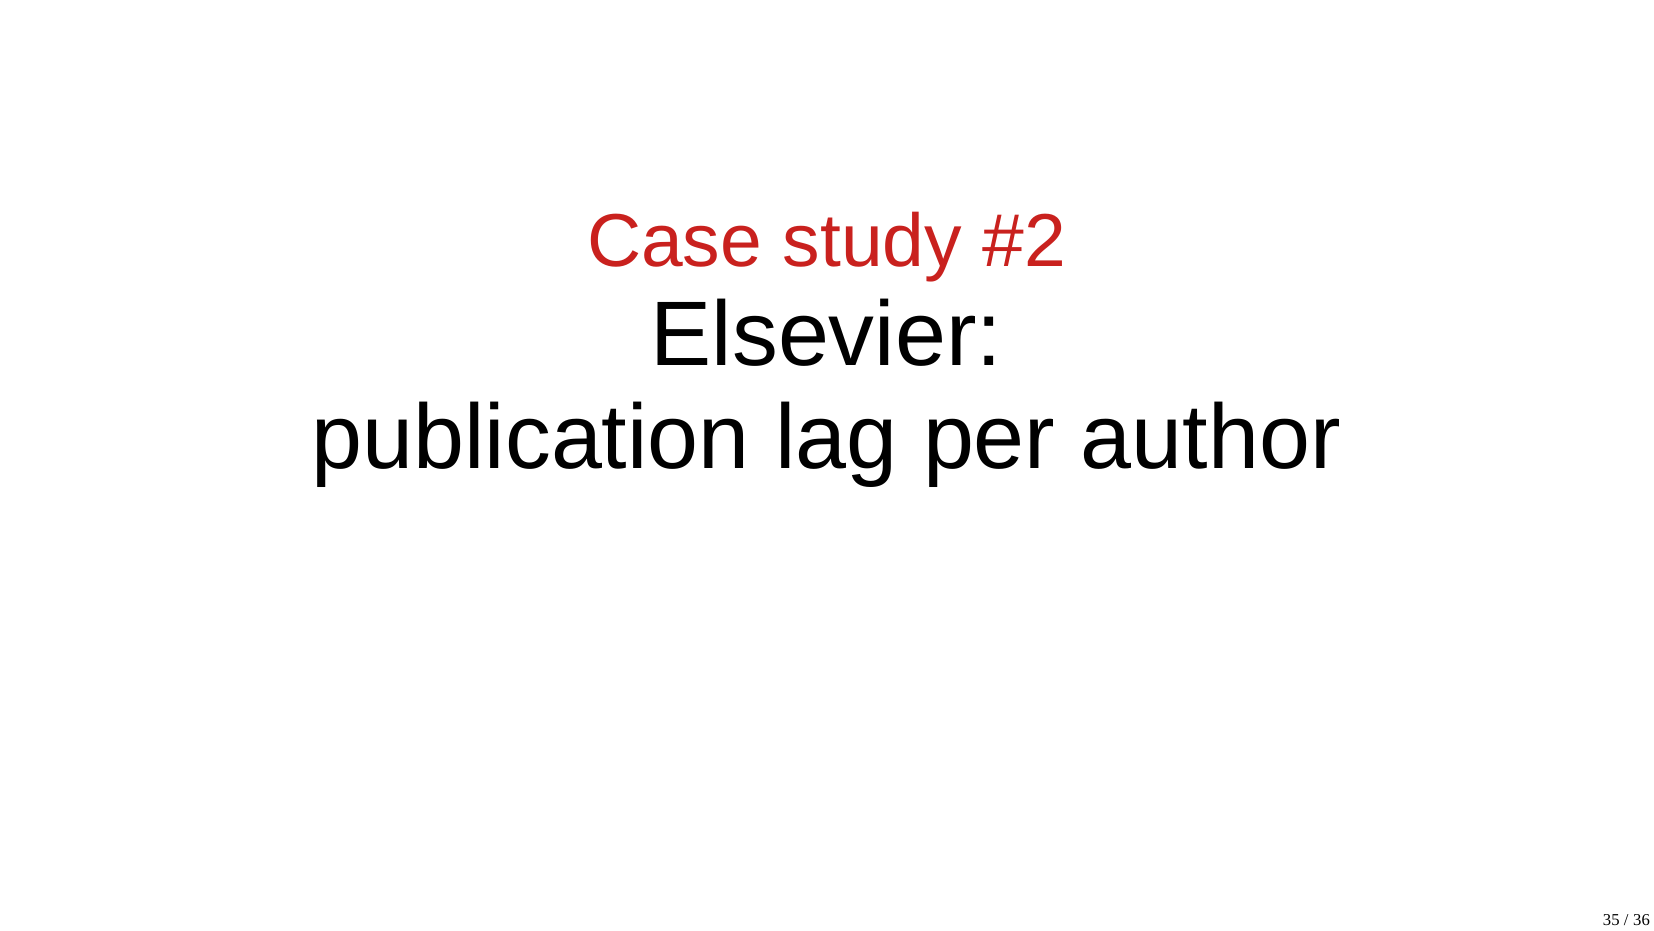

# Case study #2 Elsevier: publication lag per author
35